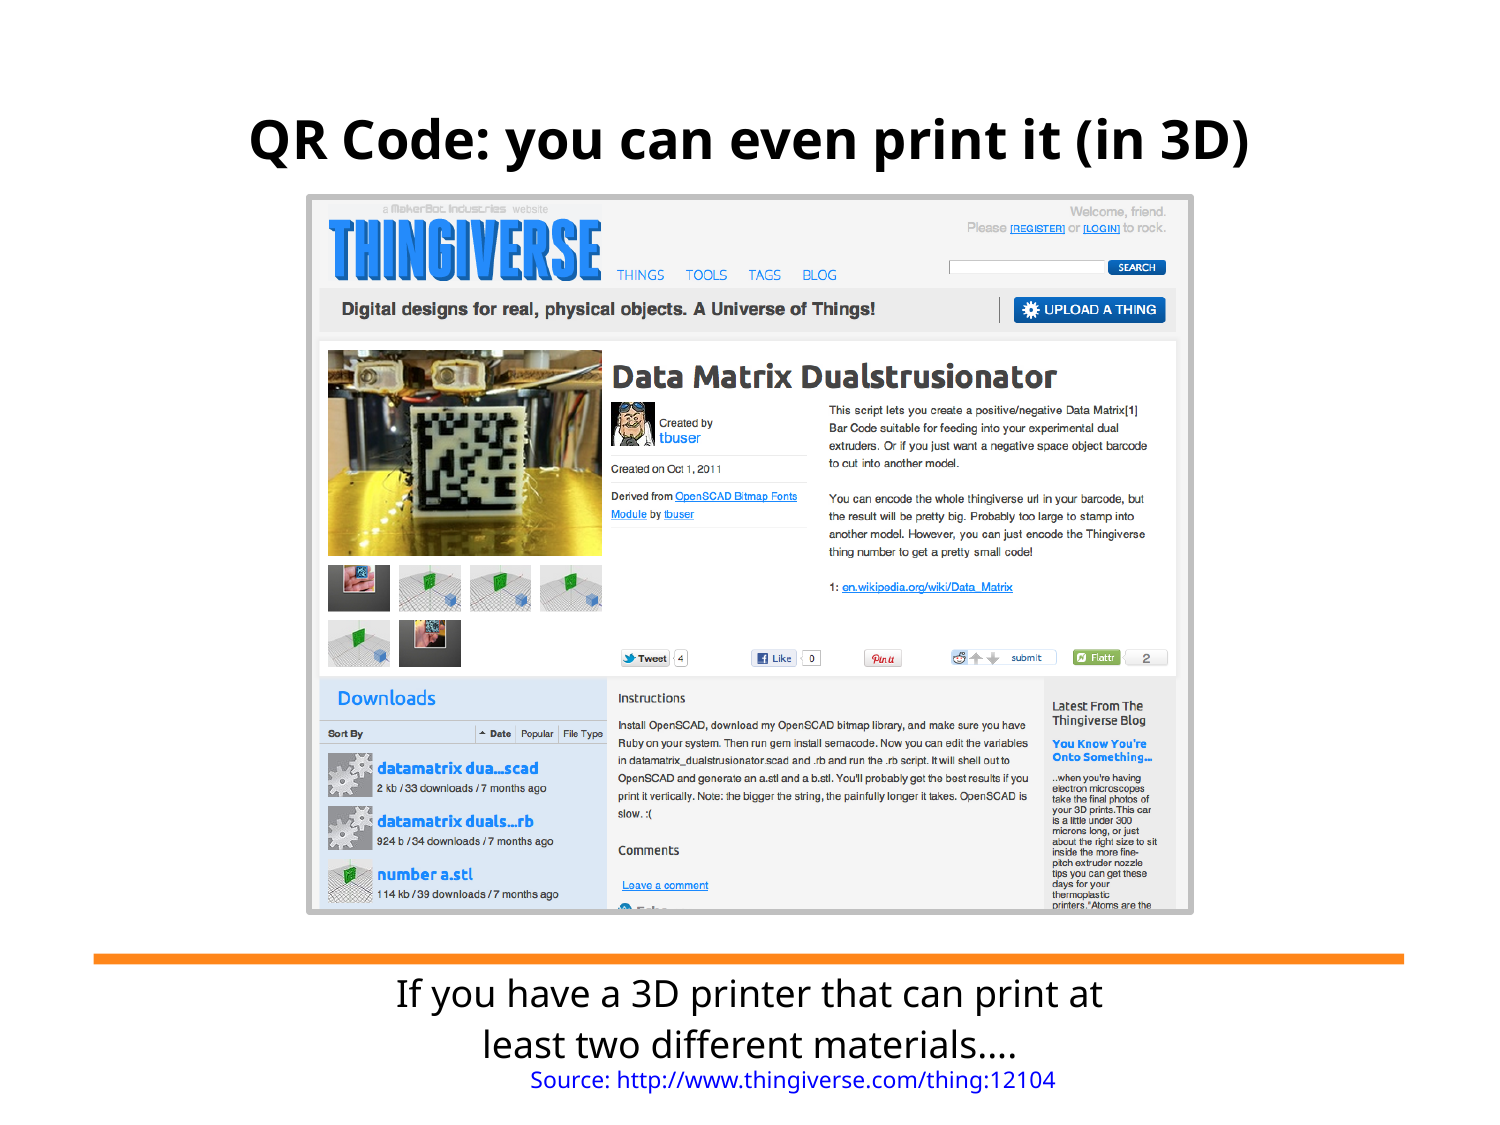

# QR Code: you can even print it (in 3D)
If you have a 3D printer that can print at least two different materials....
Source: http://www.thingiverse.com/thing:12104